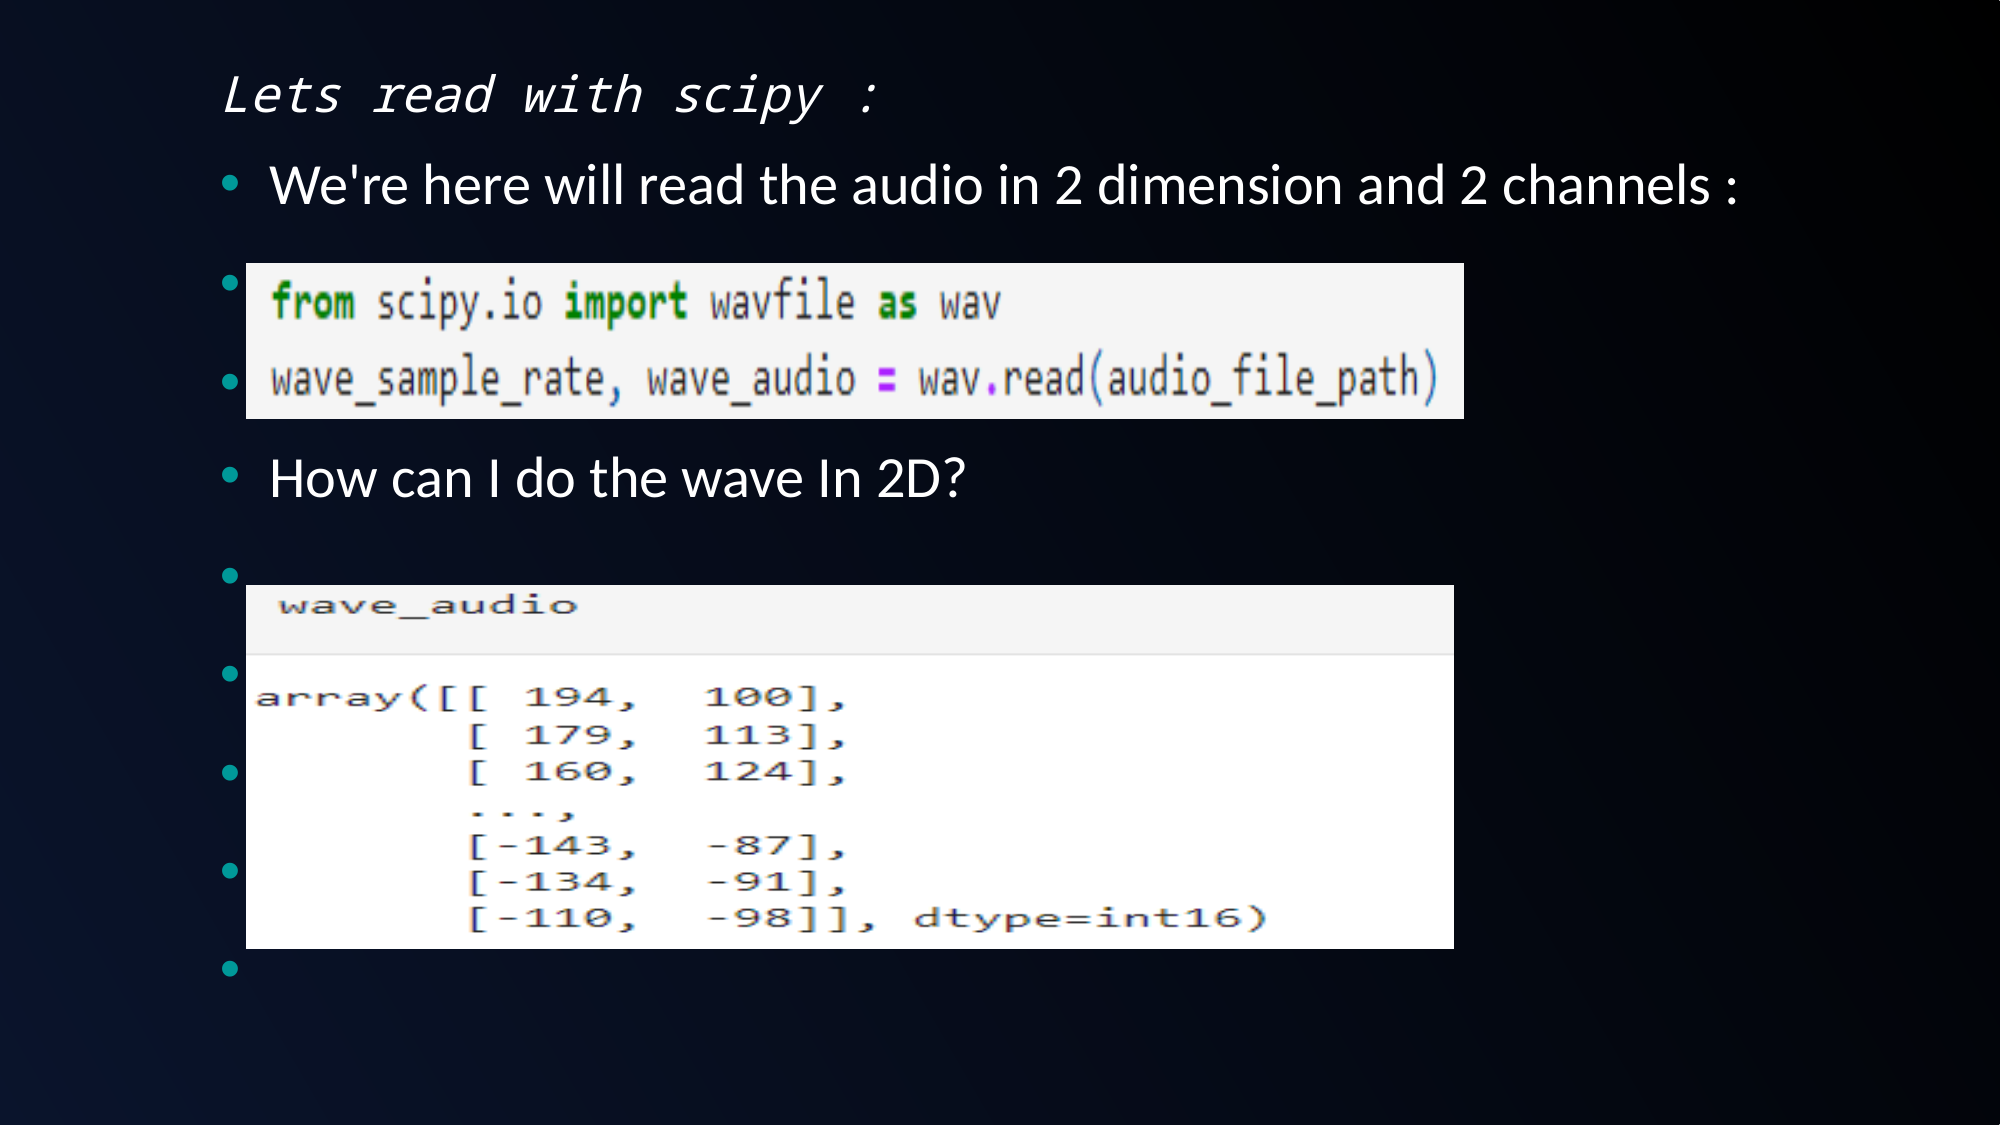

# Lets read with scipy :
We're here will read the audio in 2 dimension and 2 channels :
How can I do the wave In 2D?